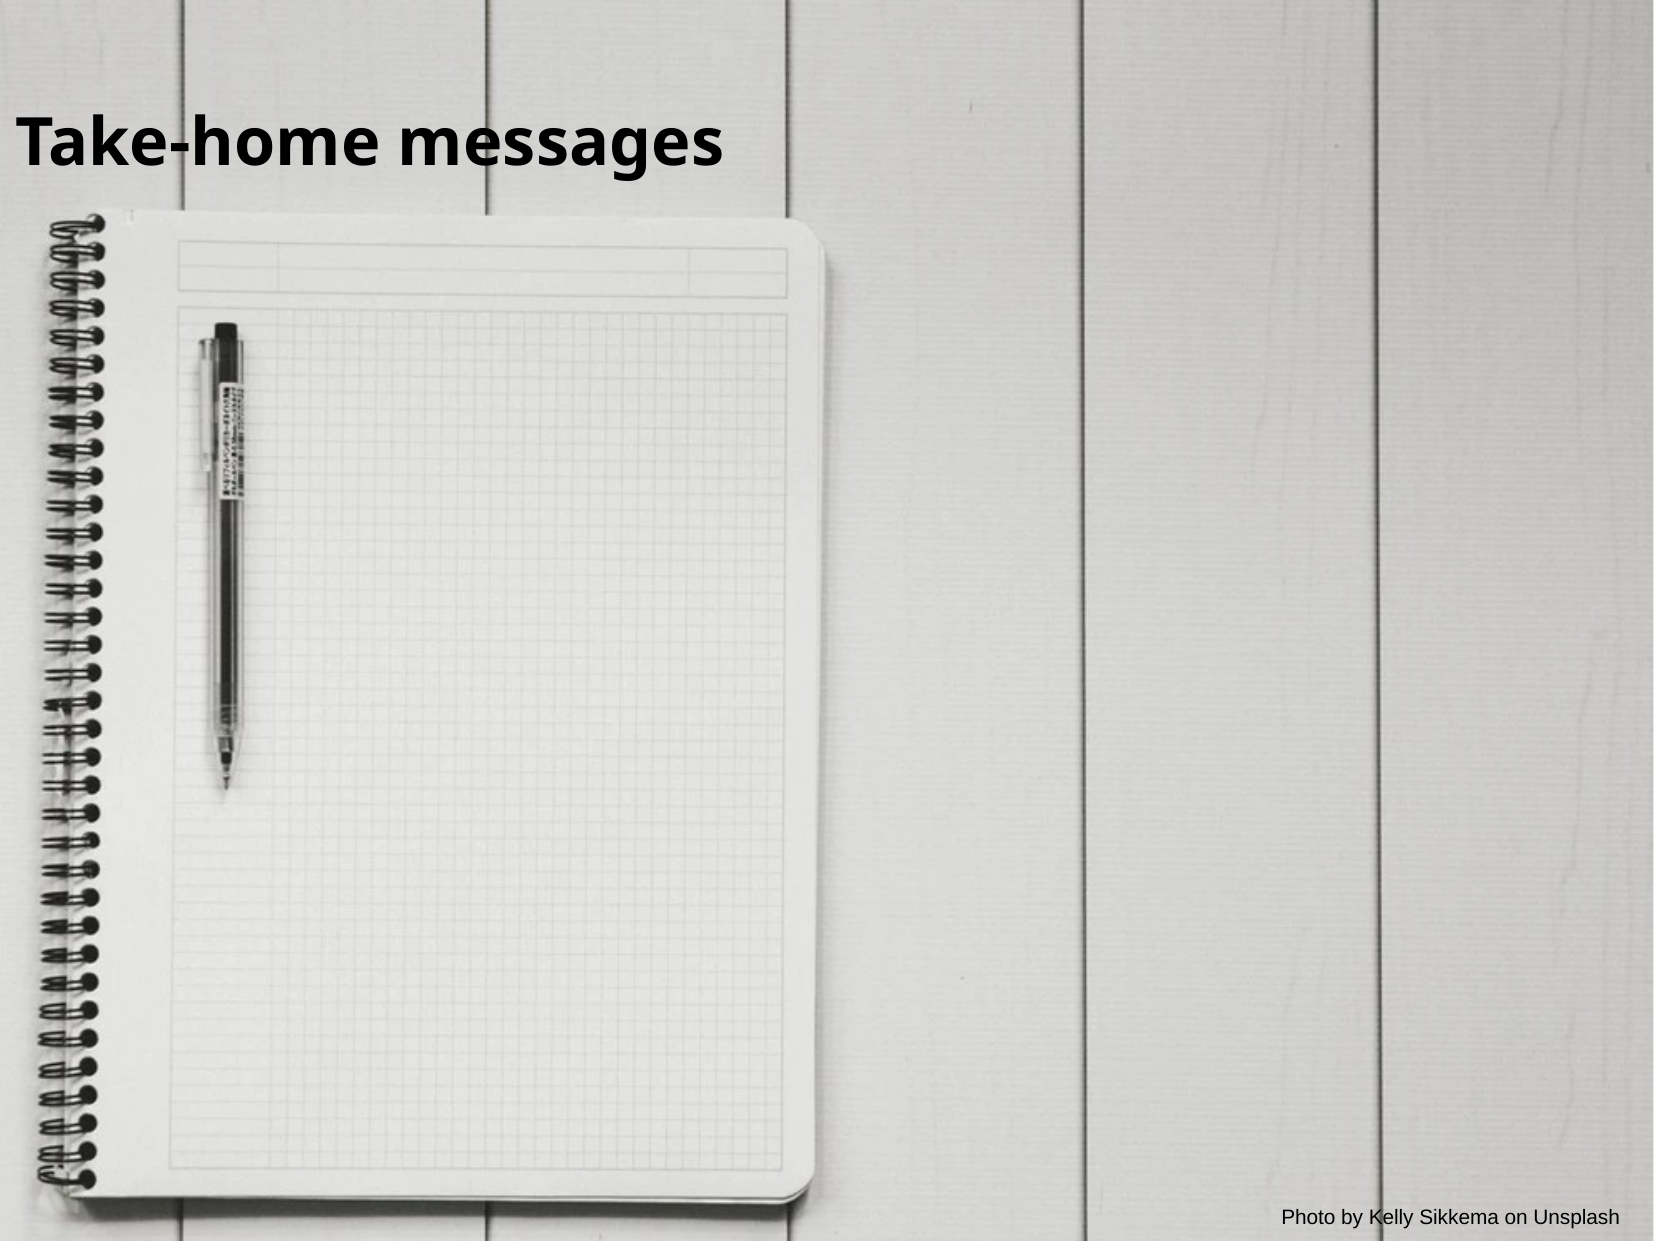

# Take-home messages
Photo by Kelly Sikkema on Unsplash